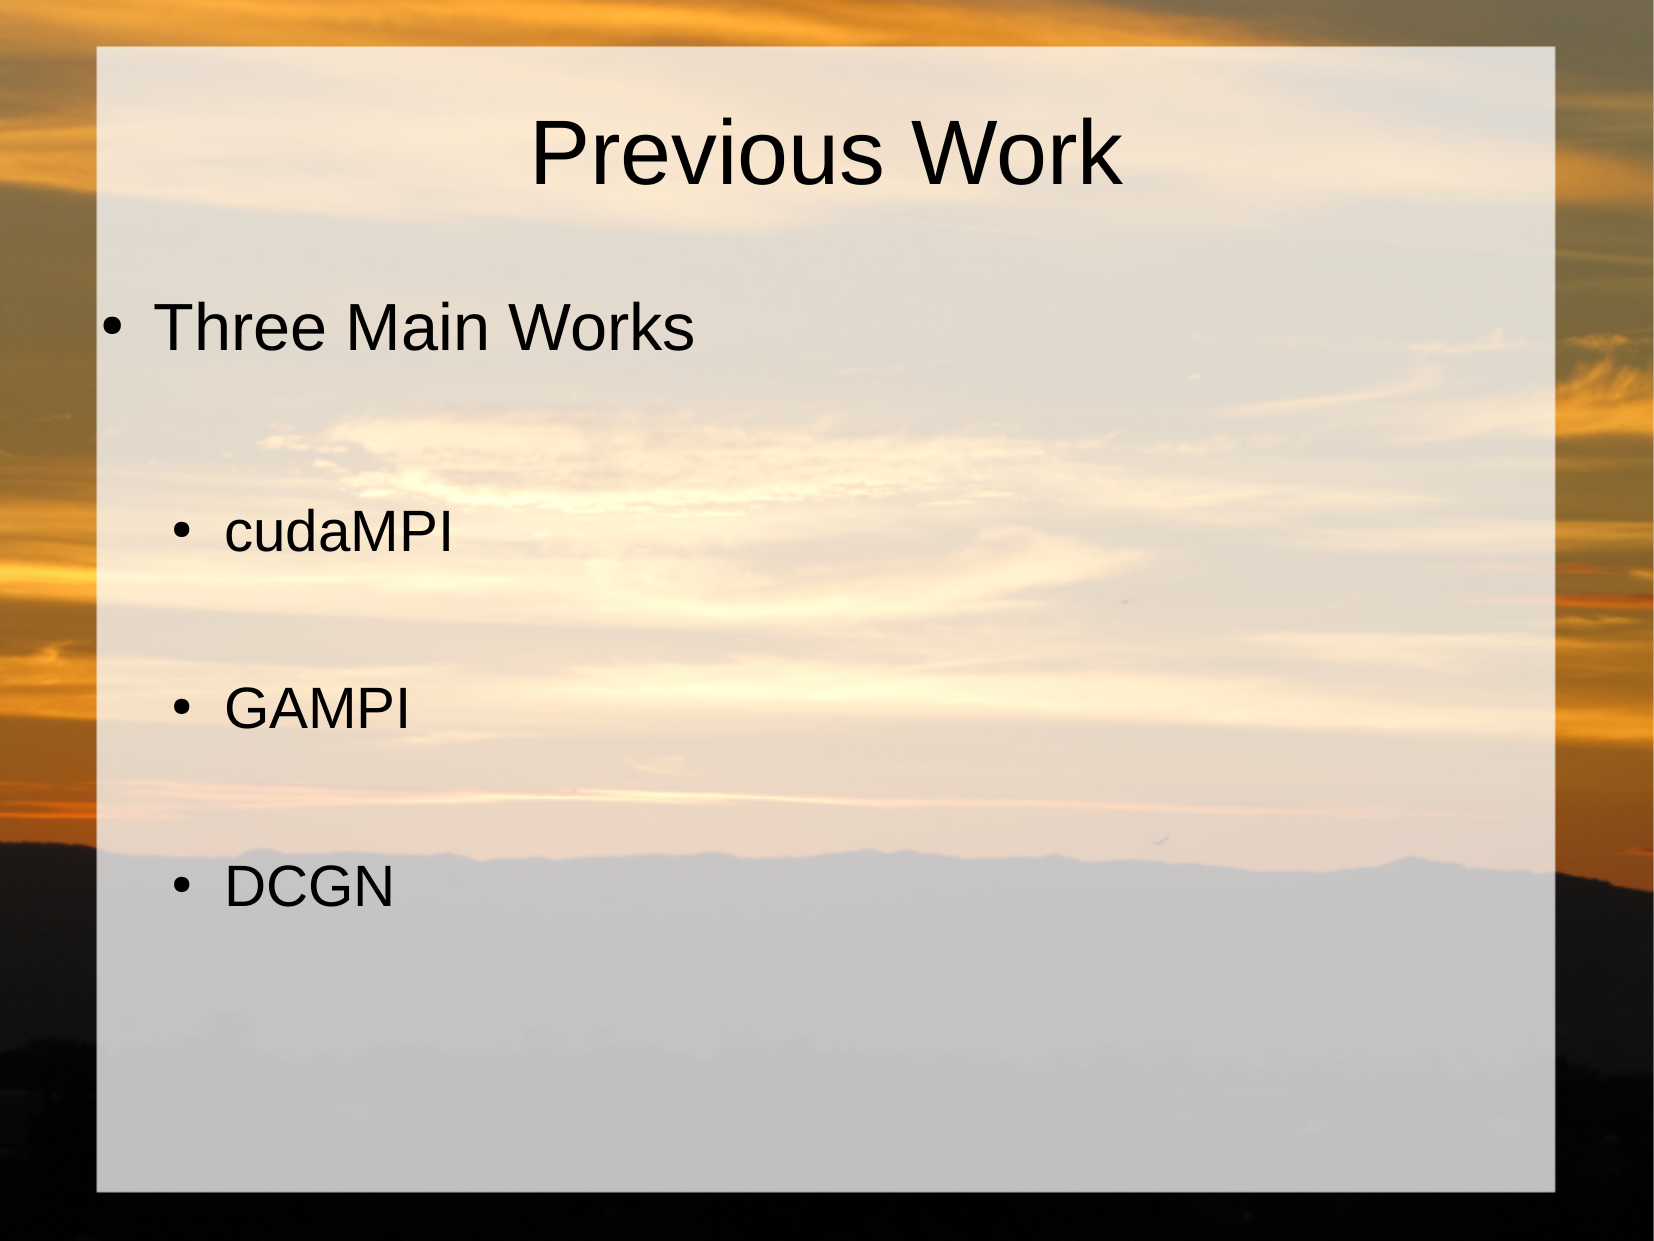

# Previous Work
Three Main Works
cudaMPI
GAMPI
DCGN